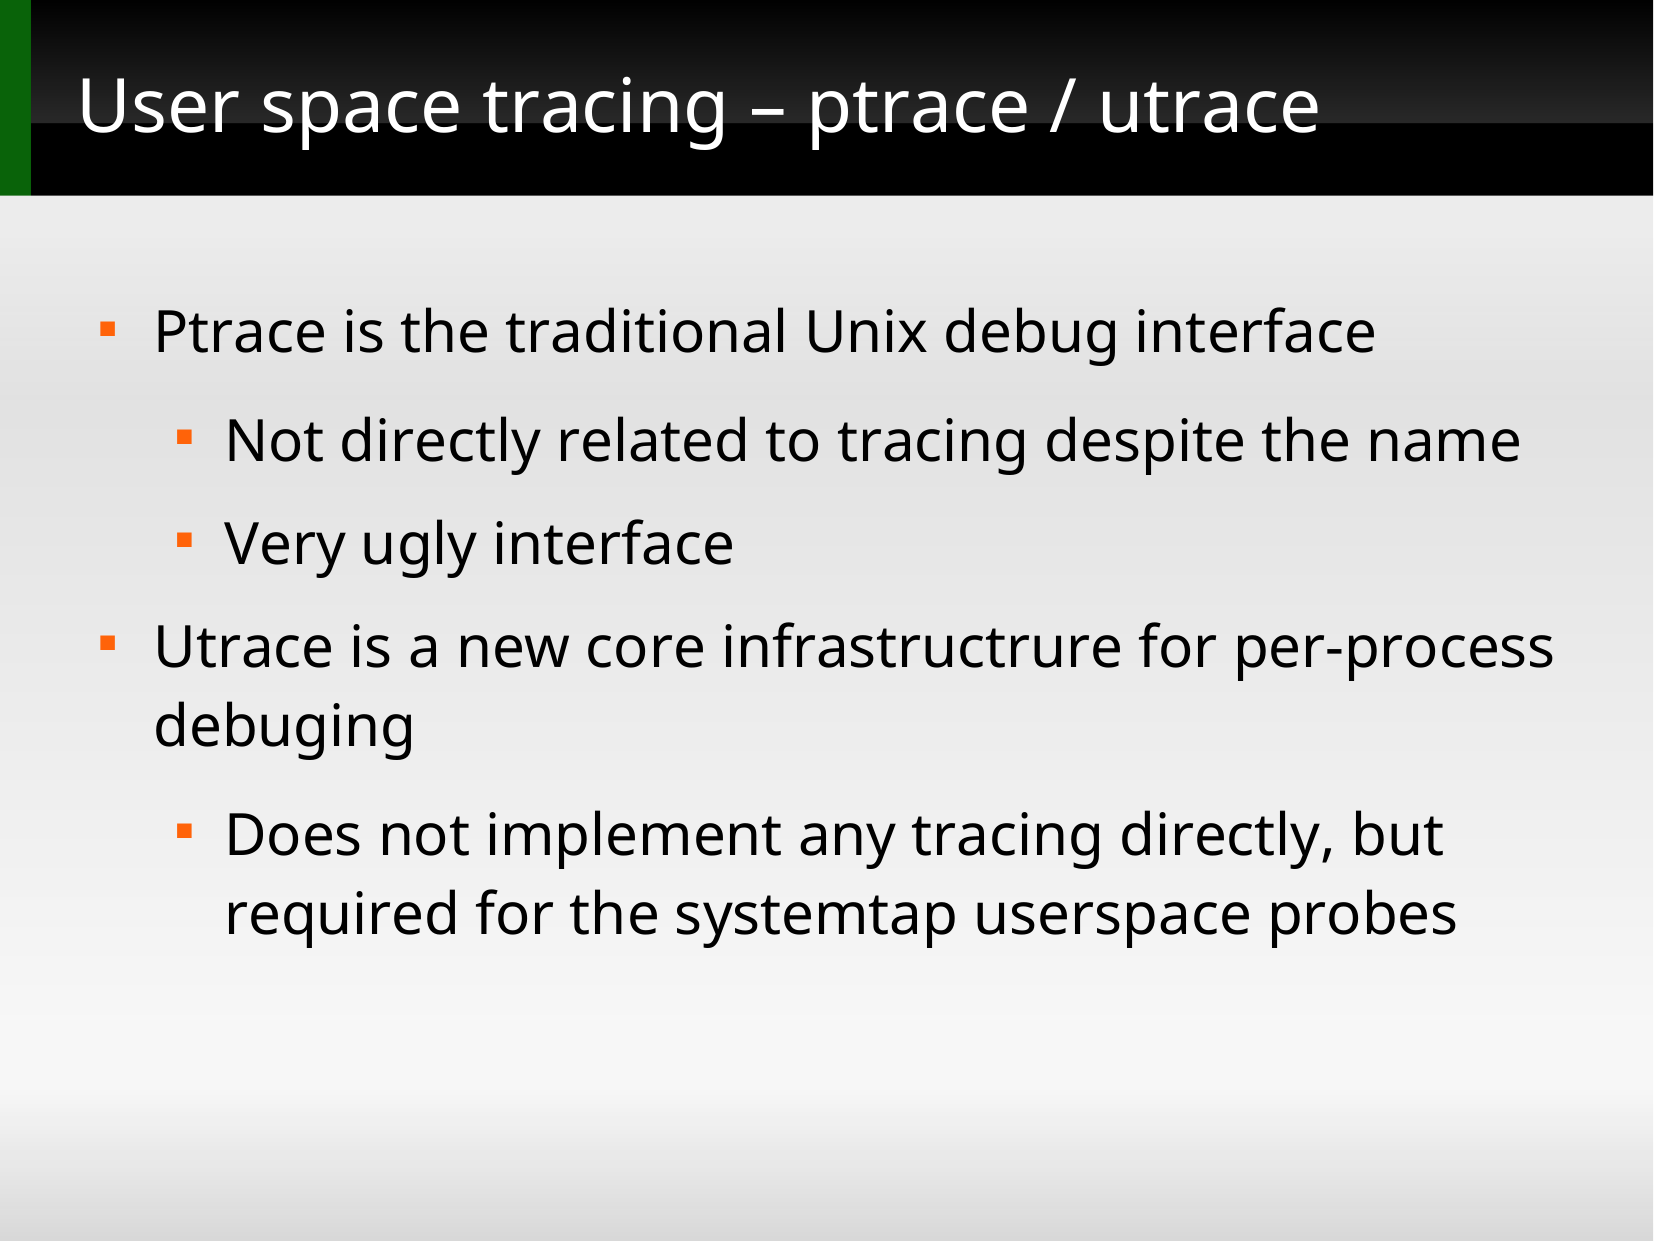

# User space tracing – ptrace / utrace
Ptrace is the traditional Unix debug interface
Not directly related to tracing despite the name
Very ugly interface
Utrace is a new core infrastructrure for per-process debuging
Does not implement any tracing directly, but required for the systemtap userspace probes